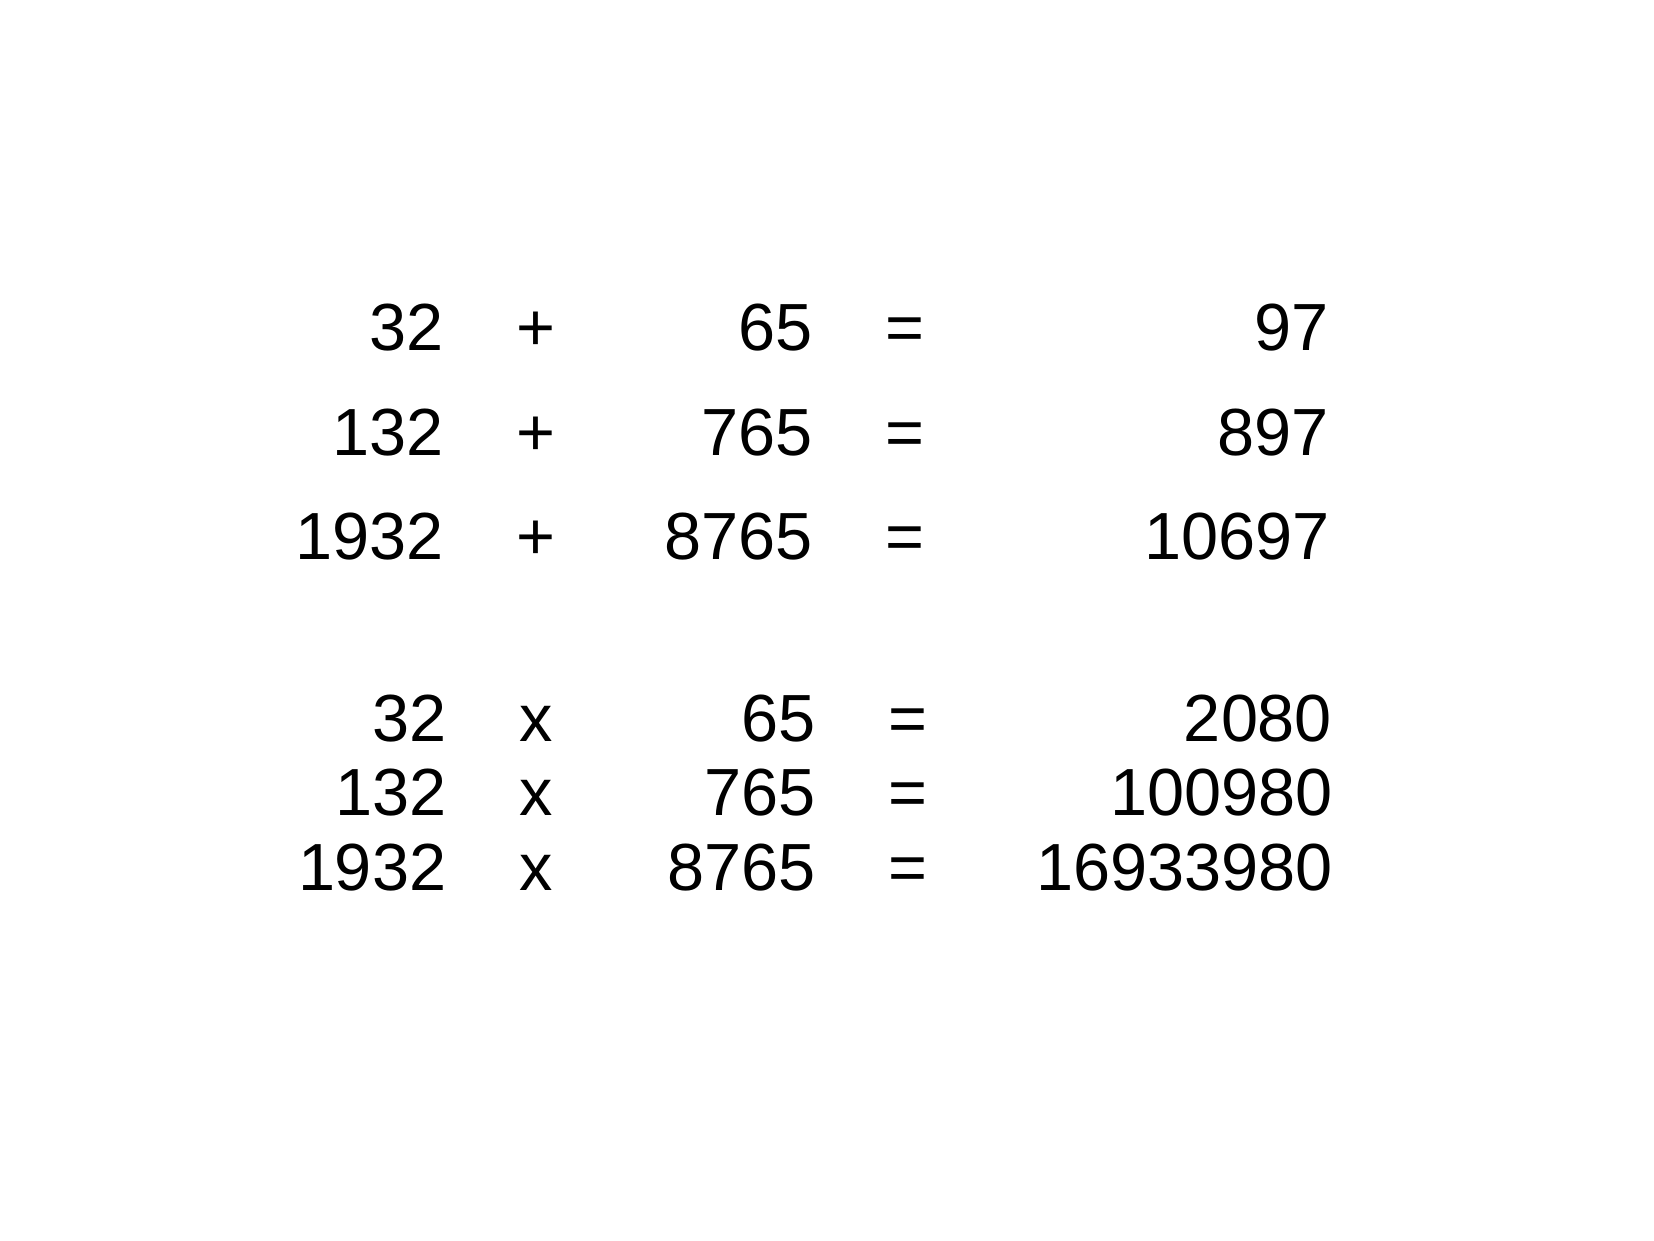

# 32 	+		 65	=		 97
 132 	+		 765	=		 897
1932	+		8765	=		 10697
 32 	x		 65	=		 2080
 132 	x		 765	=		 100980
1932	x		8765	=		16933980